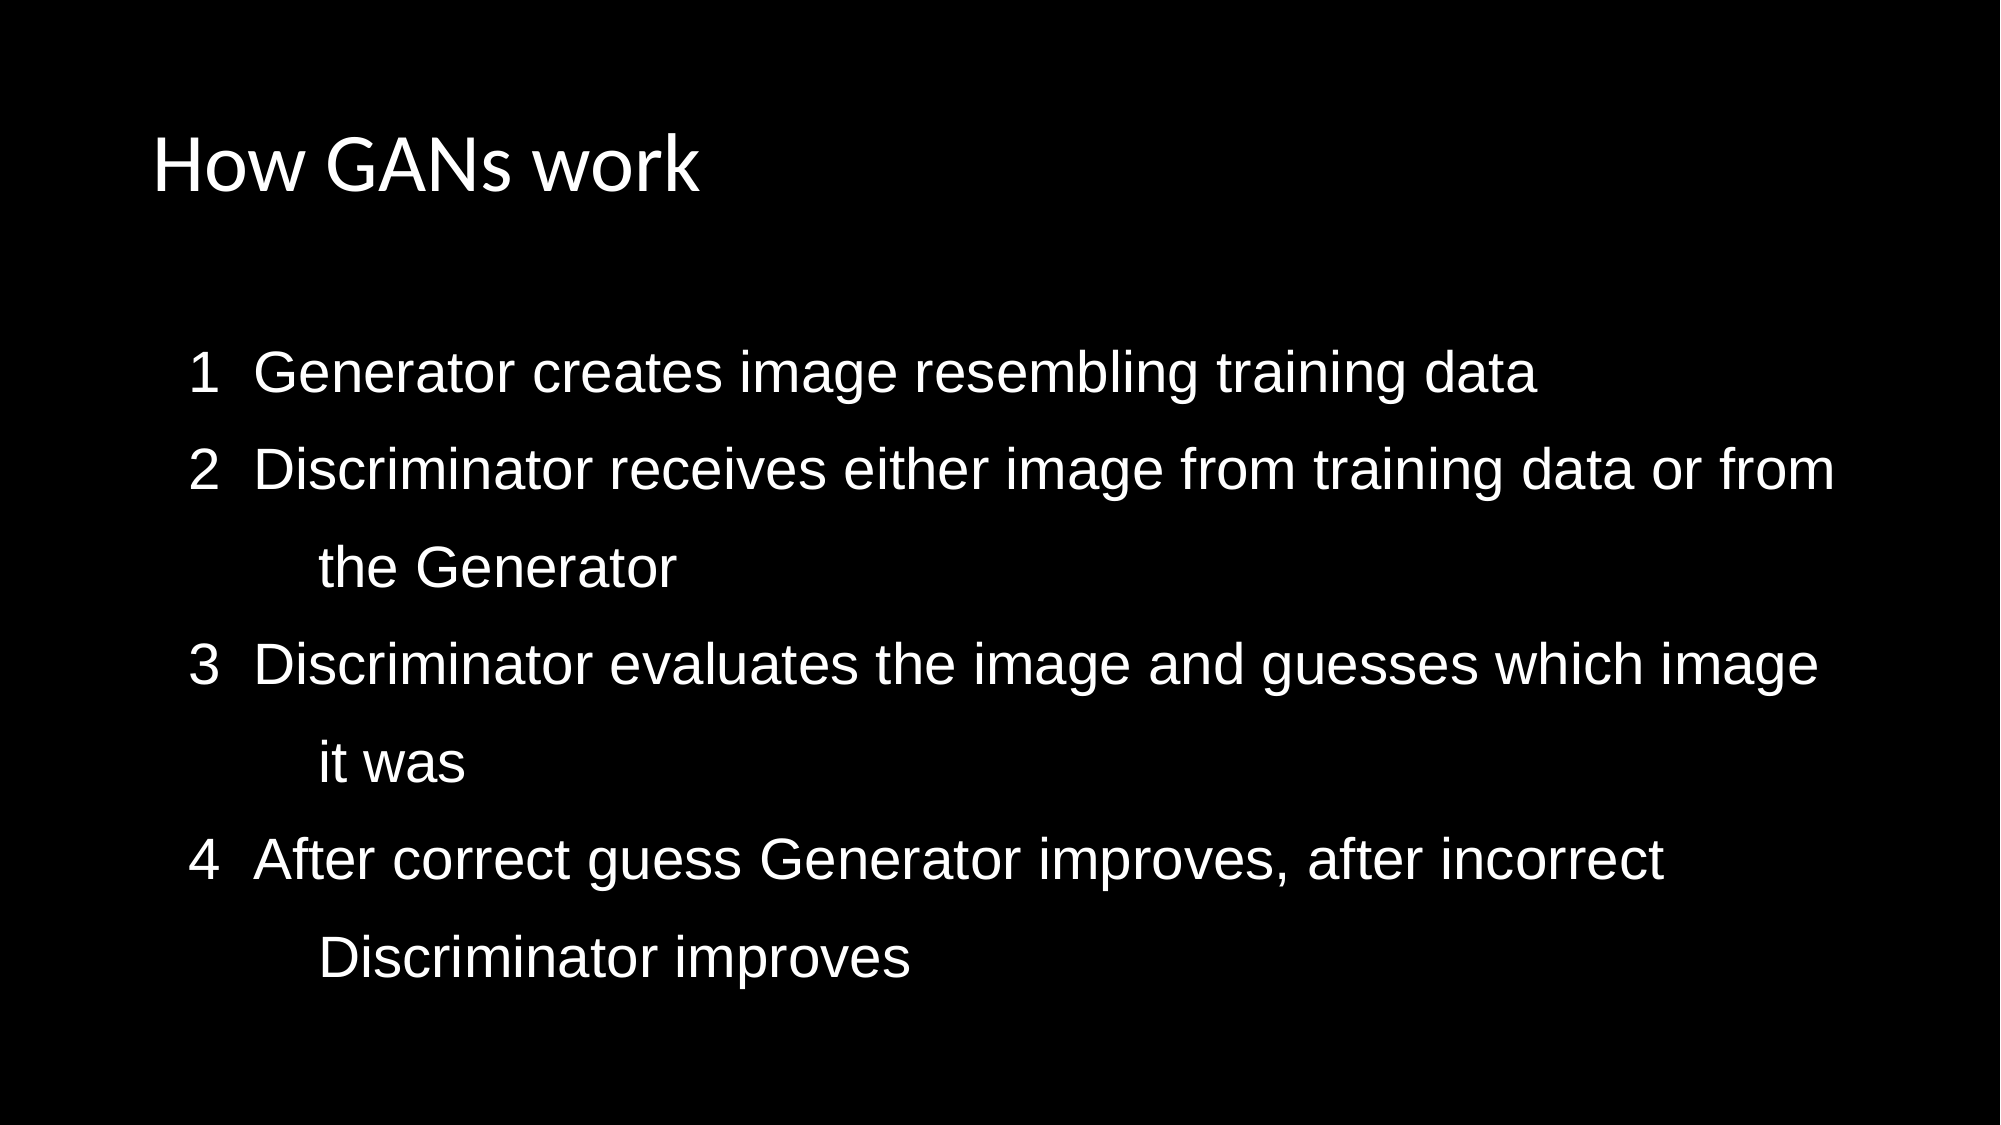

# How GANs work
Generator creates image resembling training data
Discriminator receives either image from training data or from the Generator
Discriminator evaluates the image and guesses which image it was
After correct guess Generator improves, after incorrect Discriminator improves